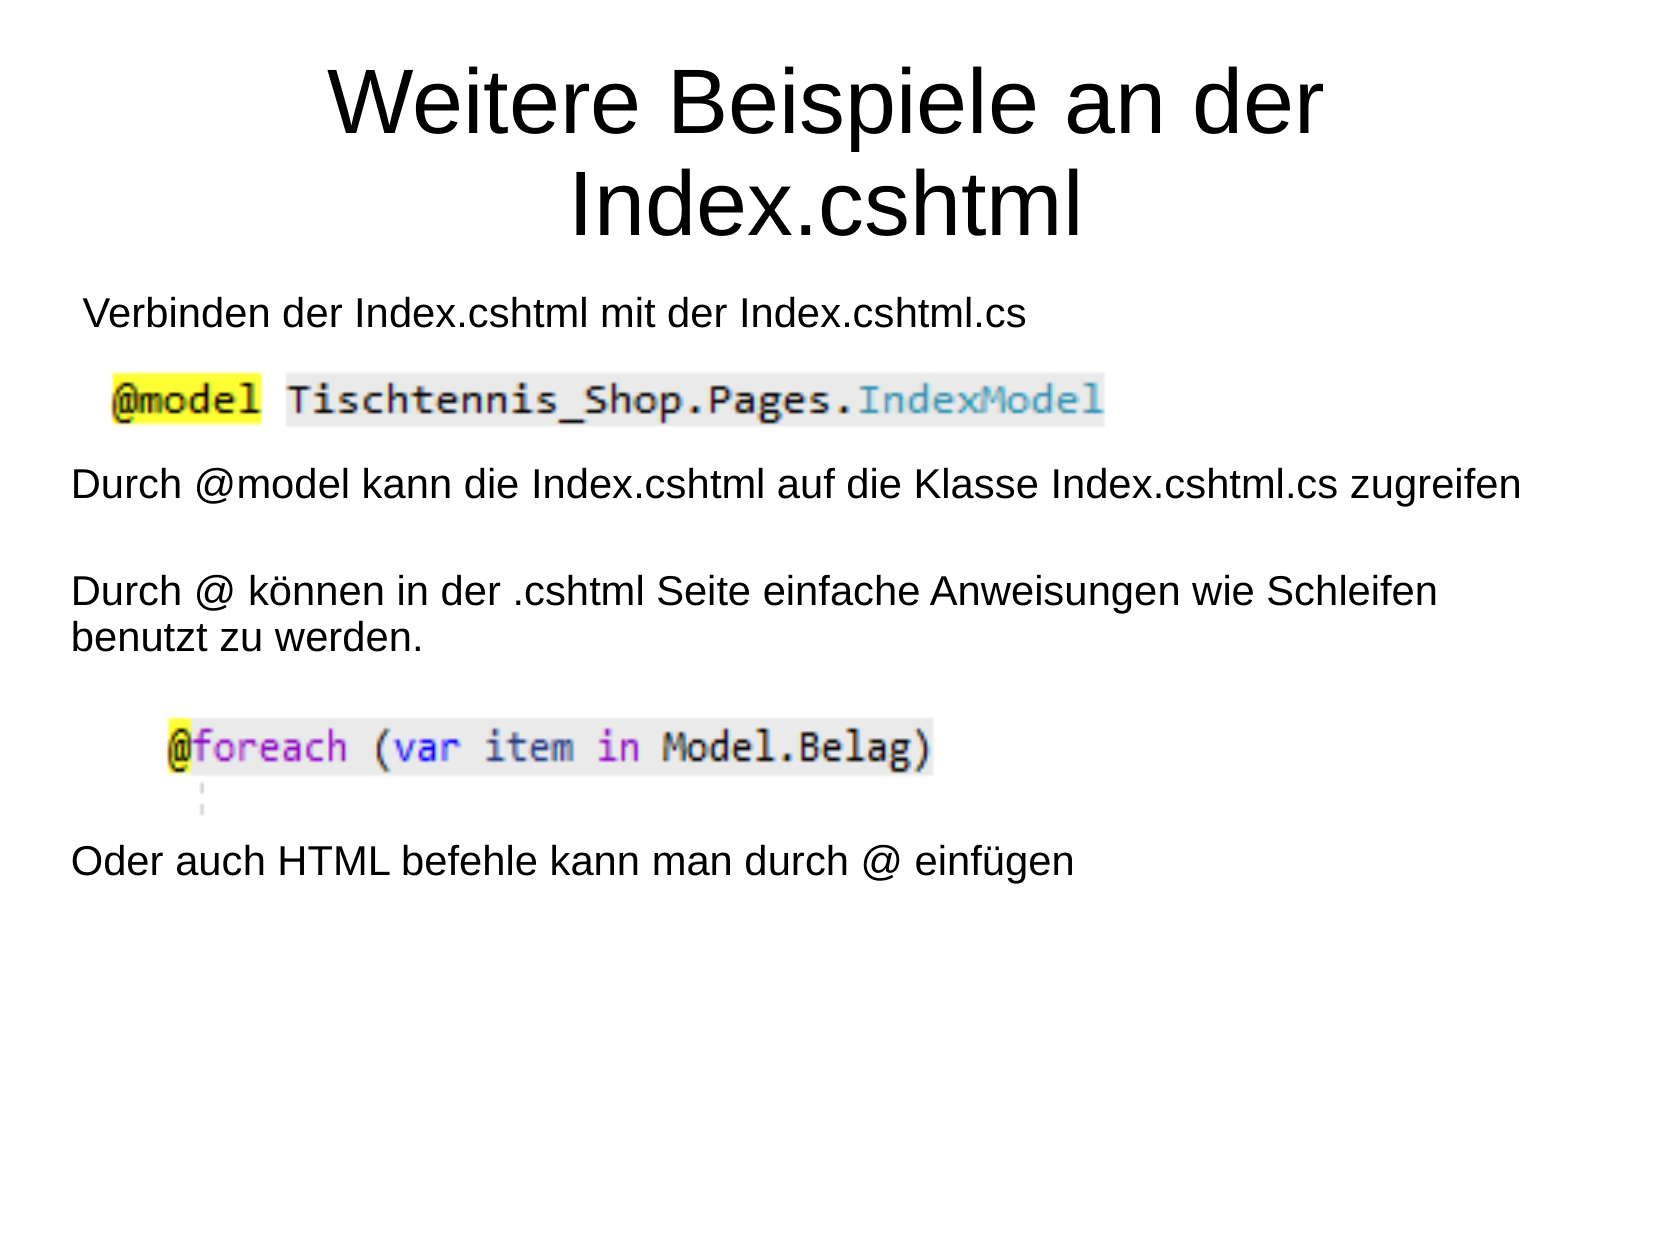

# Weitere Beispiele an der Index.cshtml
Verbinden der Index.cshtml mit der Index.cshtml.cs
Durch @model kann die Index.cshtml auf die Klasse Index.cshtml.cs zugreifen
Durch @ können in der .cshtml Seite einfache Anweisungen wie Schleifen benutzt zu werden.
Oder auch HTML befehle kann man durch @ einfügen